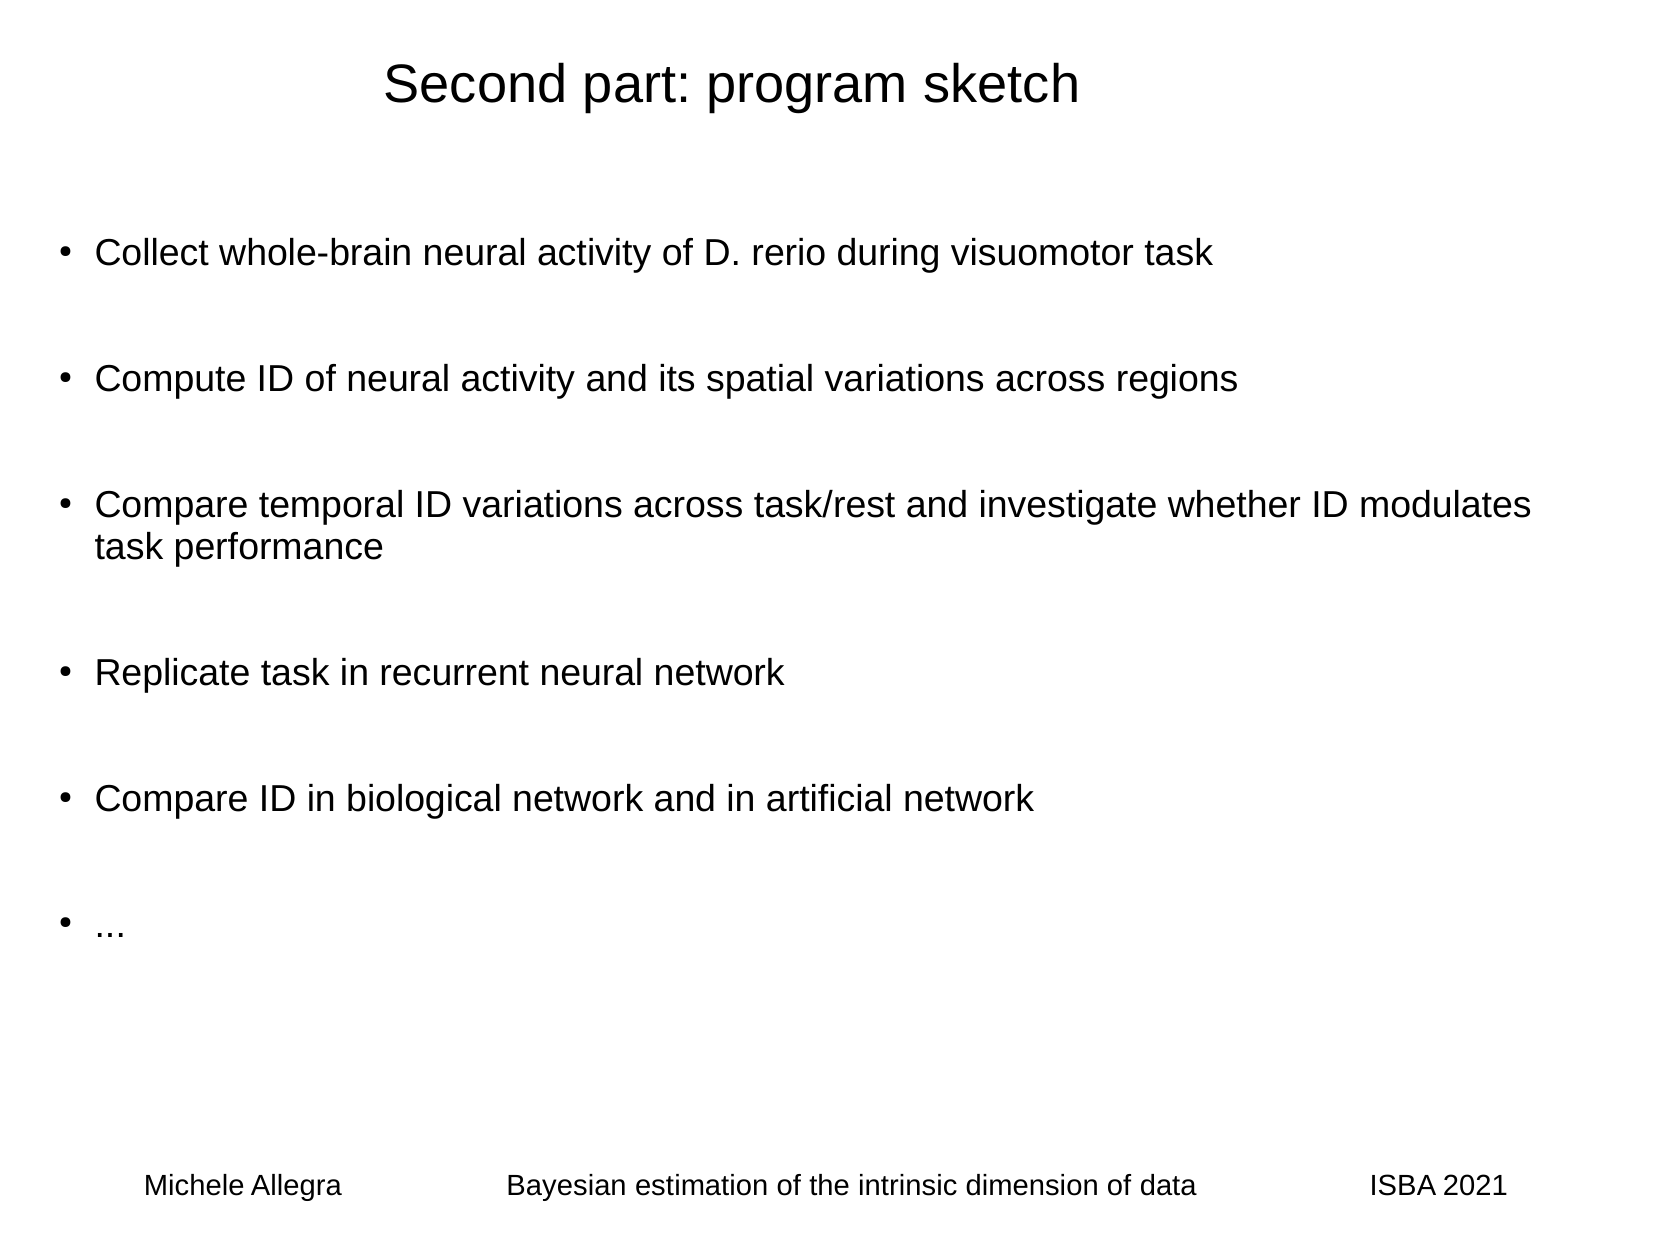

# Second part: program sketch
Collect whole-brain neural activity of D. rerio during visuomotor task
Compute ID of neural activity and its spatial variations across regions
Compare temporal ID variations across task/rest and investigate whether ID modulates task performance
Replicate task in recurrent neural network
Compare ID in biological network and in artificial network
...
Michele Allegra Bayesian estimation of the intrinsic dimension of data ISBA 2021